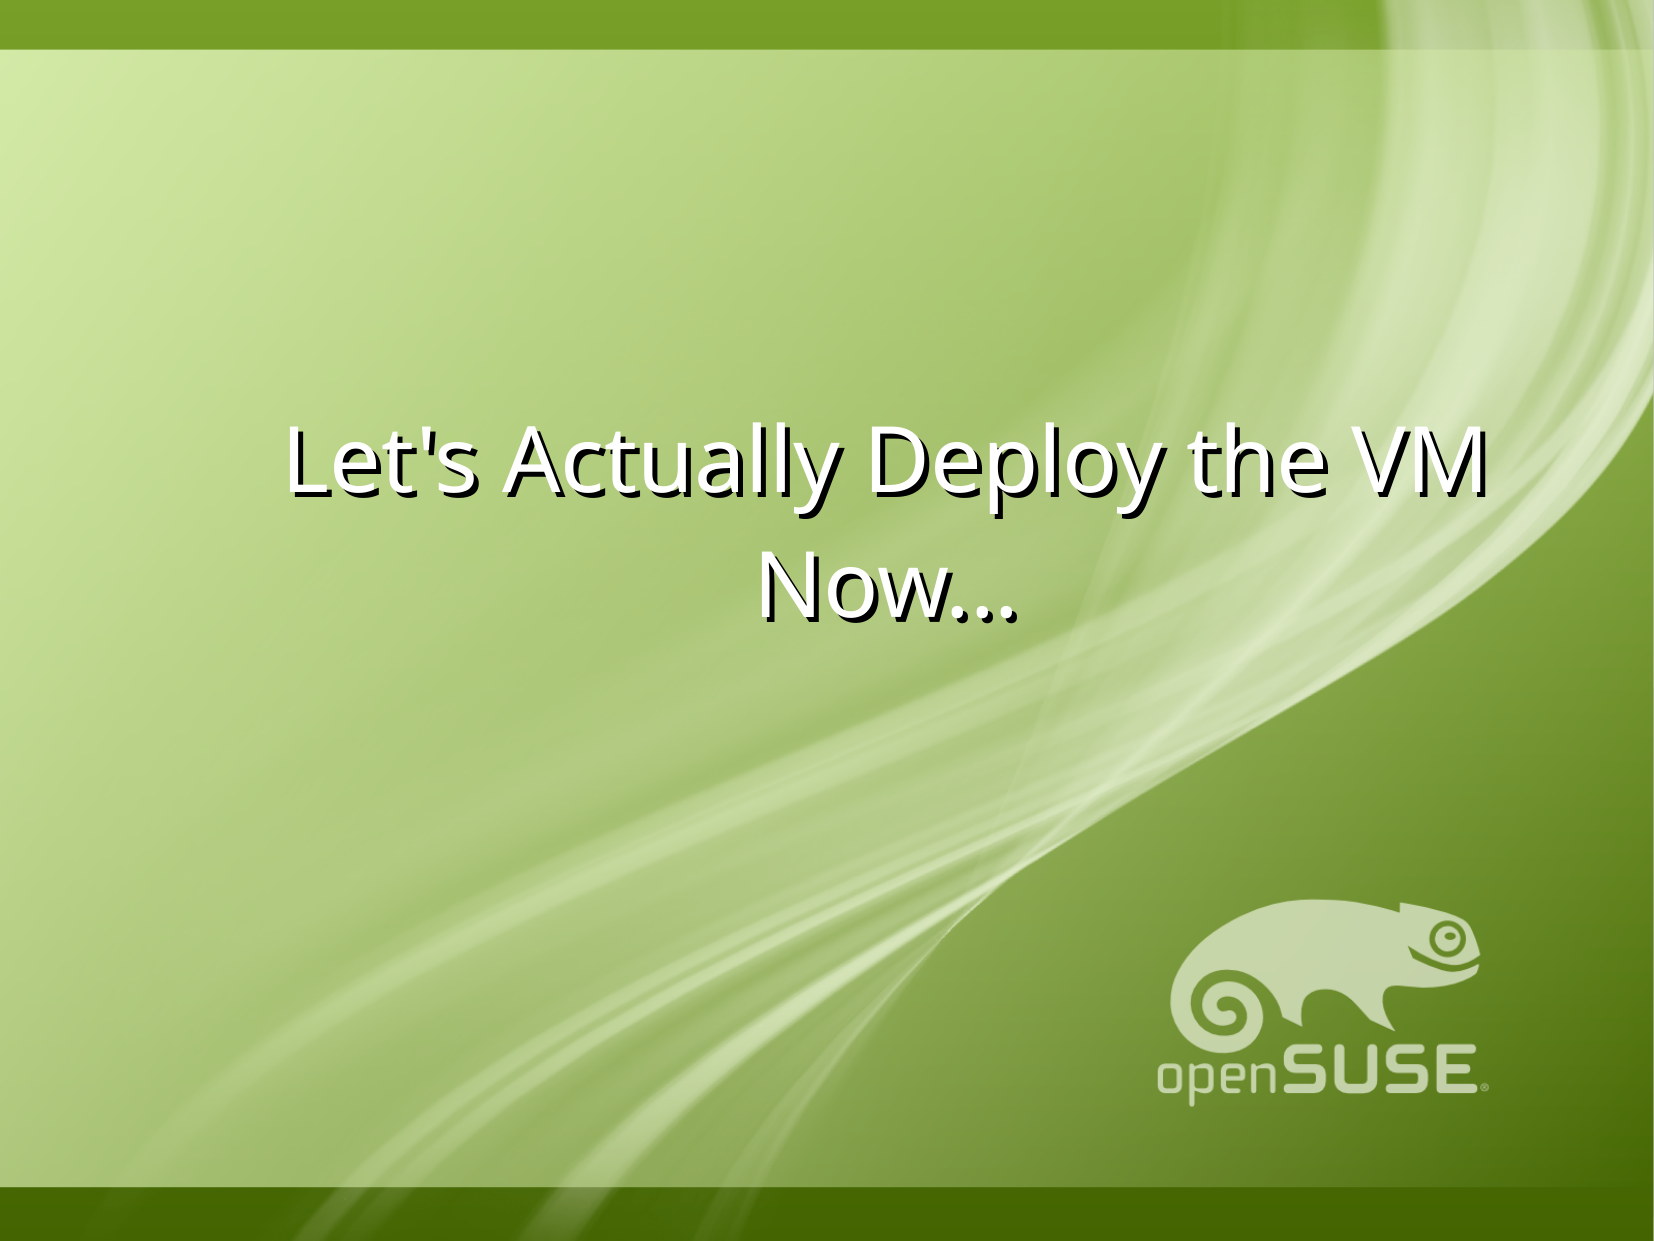

# Let's Actually Deploy the VM Now...